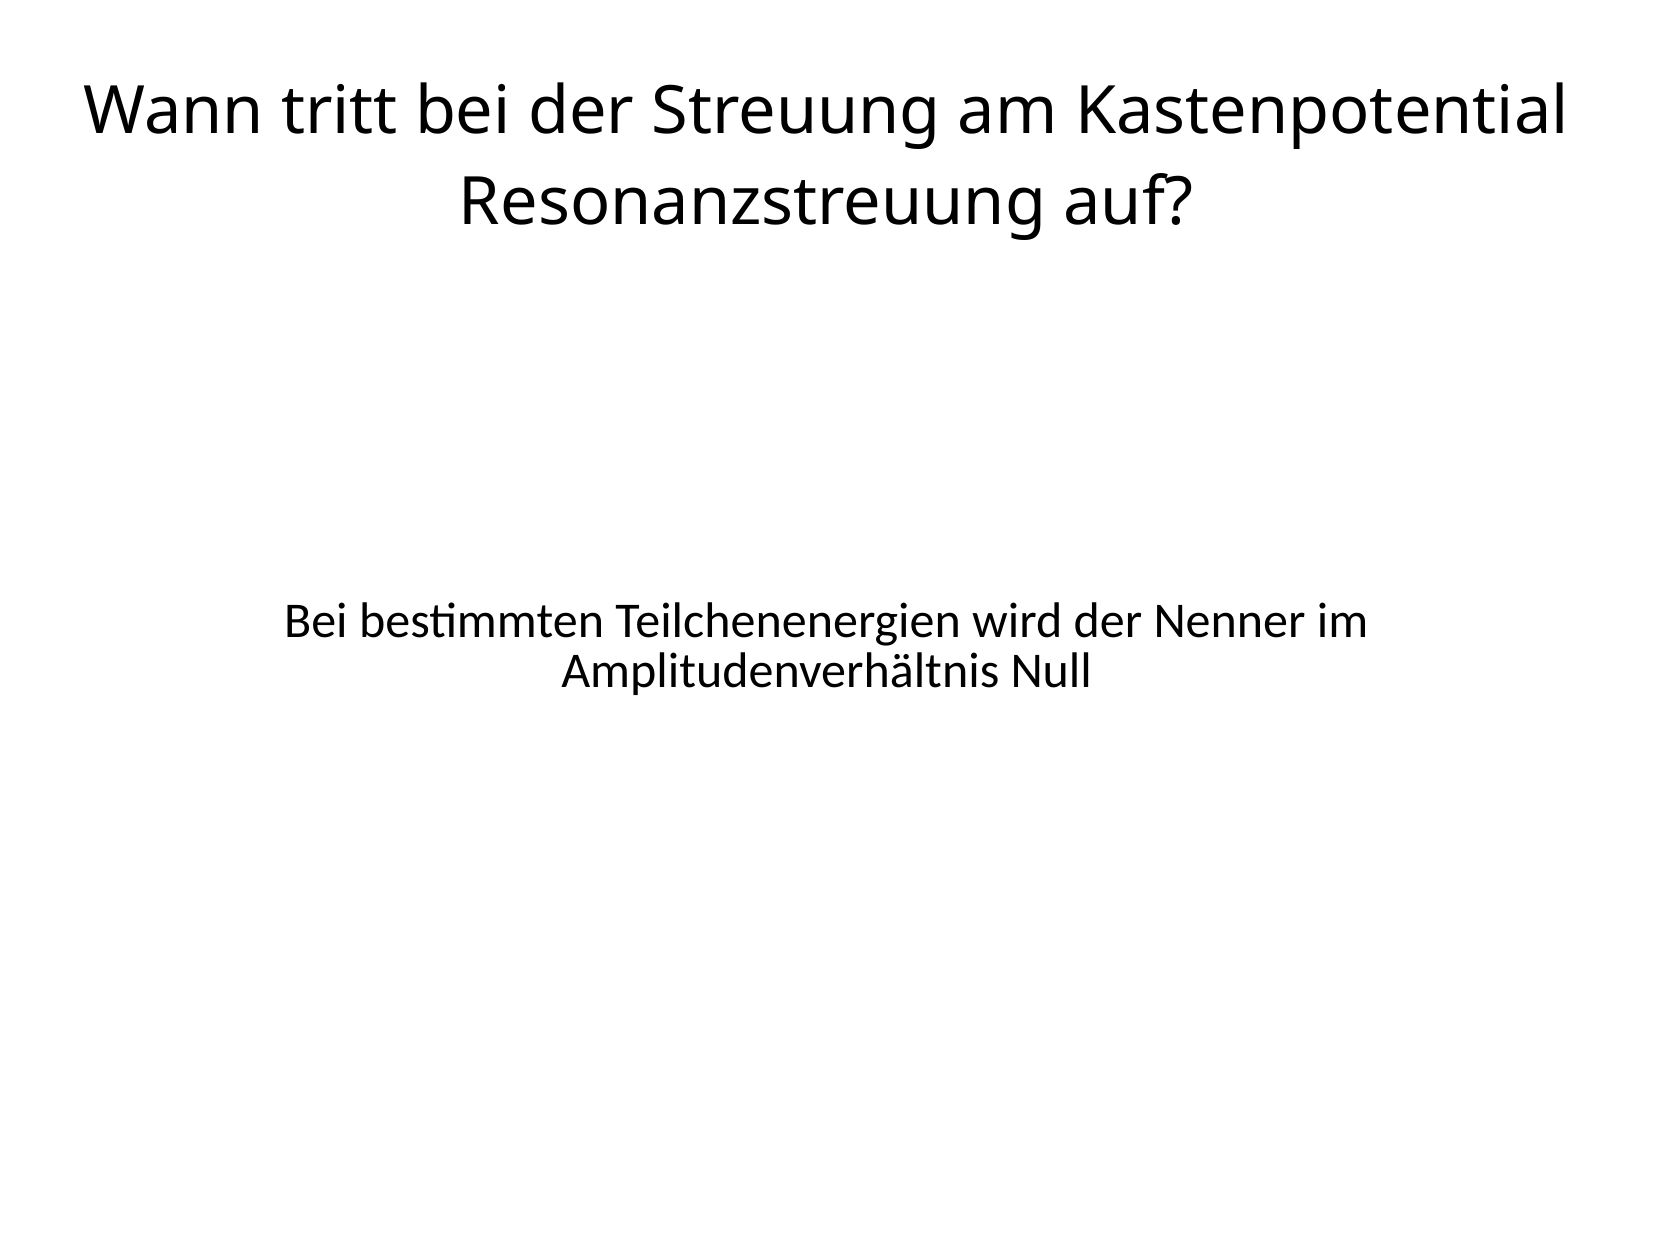

# Wann tritt bei der Streuung am Kastenpotential Resonanzstreuung auf?
Bei bestimmten Teilchenenergien wird der Nenner im Amplitudenverhältnis Null